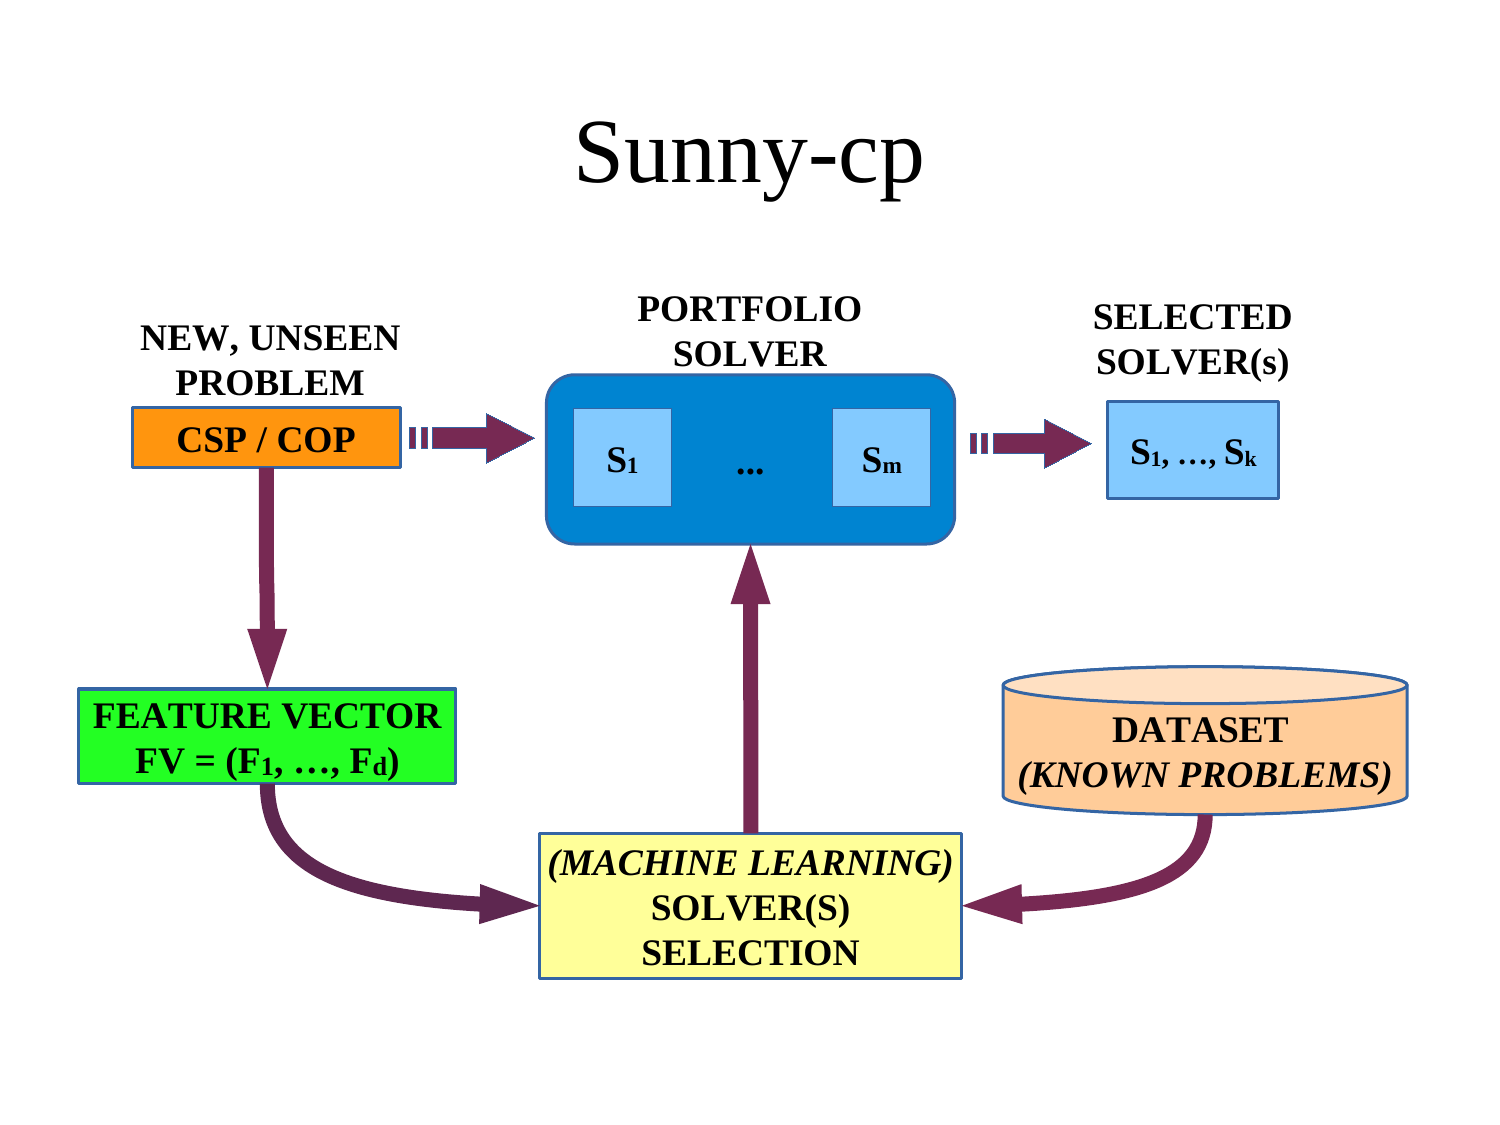

# Sunny-cp
PORTFOLIO
SOLVER
SELECTED
SOLVER(s)
NEW, UNSEEN PROBLEM
...
S1, …, Sk
CSP / COP
S1
Sm
DATASET
(KNOWN PROBLEMS)
FEATURE VECTOR
FV = (F1, …, Fd)
(MACHINE LEARNING)
SOLVER(S)
SELECTION